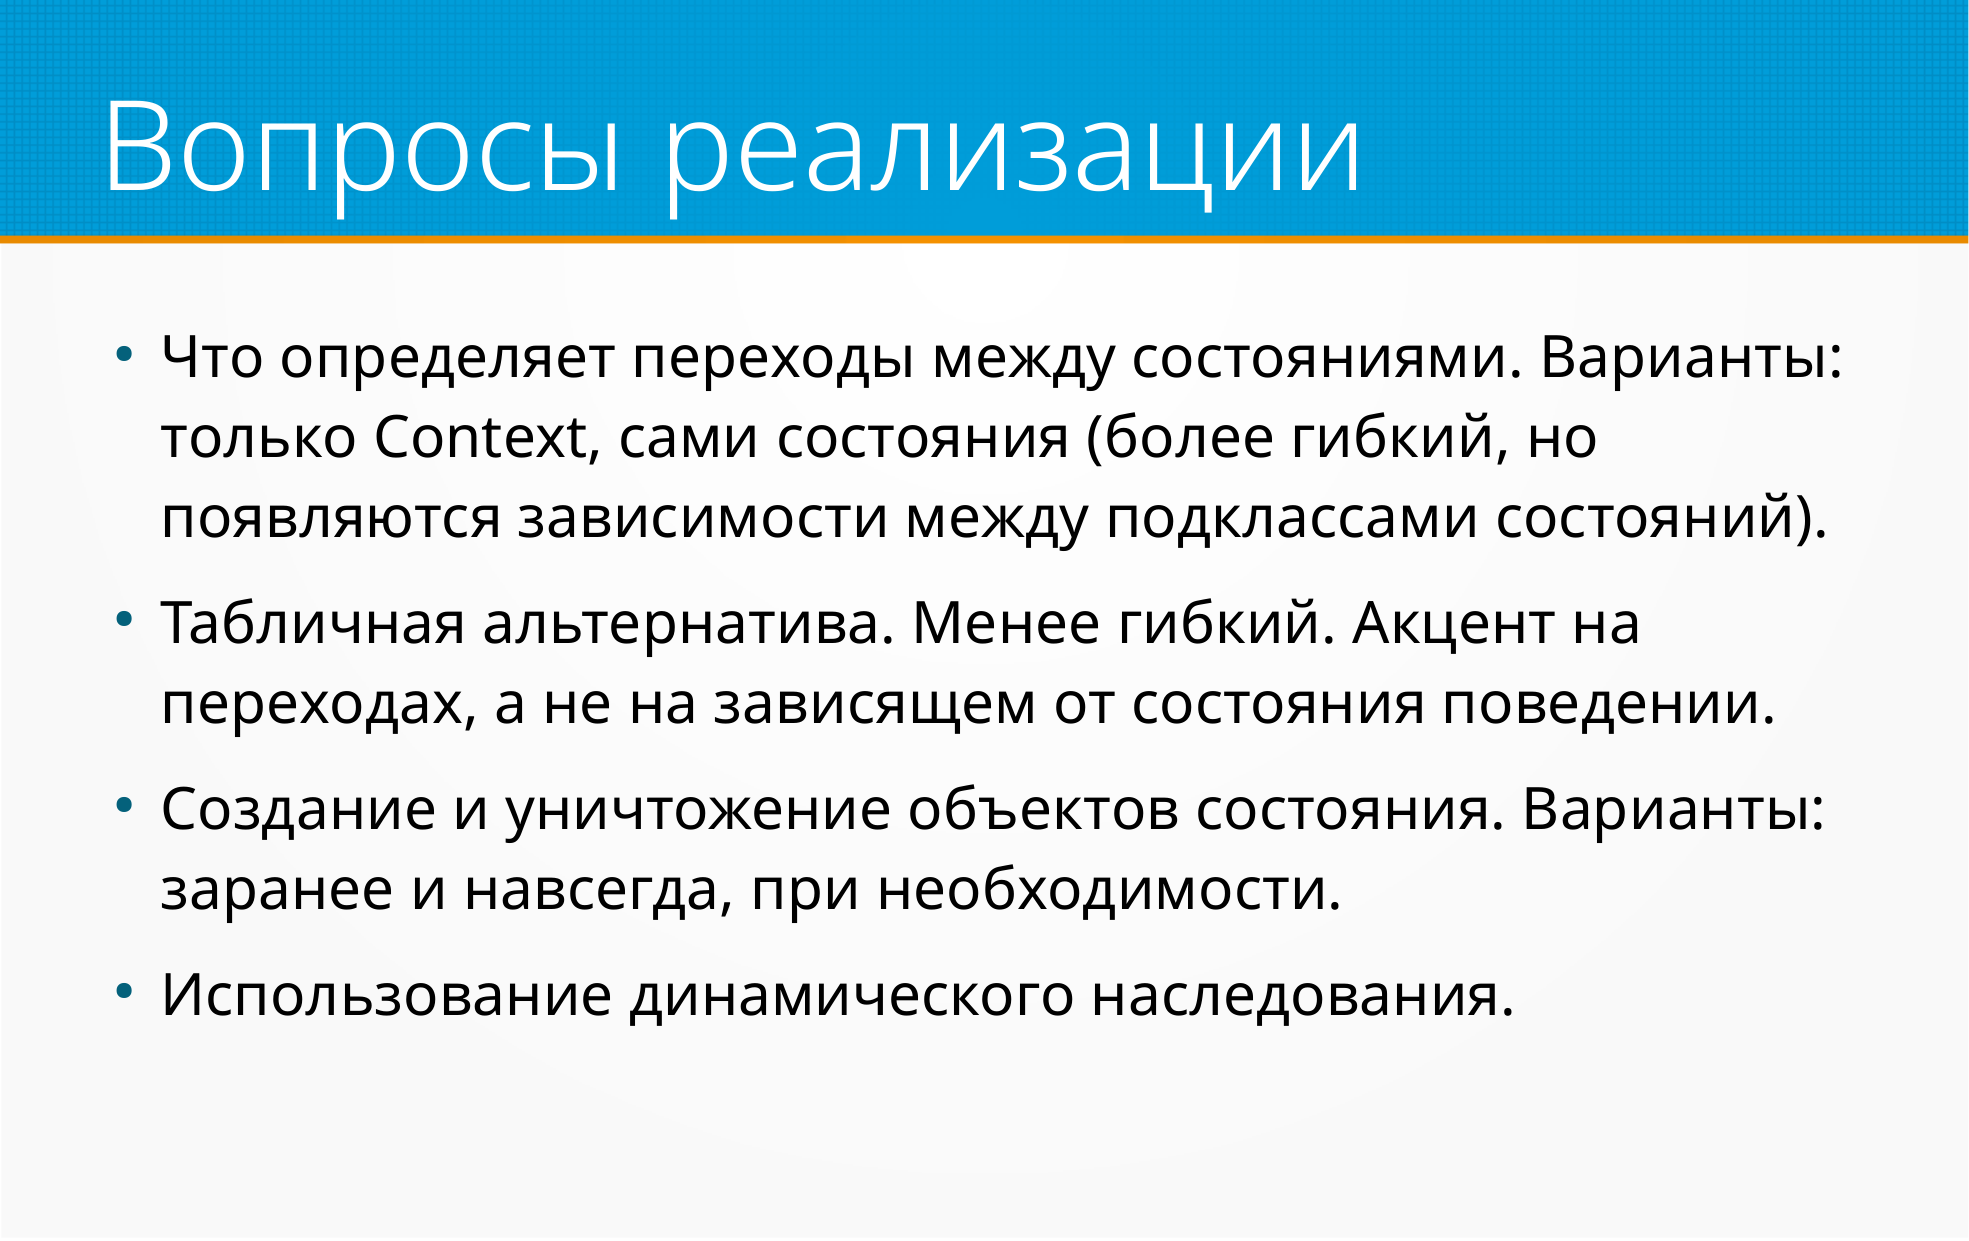

# Вопросы реализации
Что определяет переходы между состояниями. Варианты: только Context, сами состояния (более гибкий, но появляются зависимости между подклассами состояний).
Табличная альтернатива. Менее гибкий. Акцент на переходах, а не на зависящем от состояния поведении.
Создание и уничтожение объектов состояния. Варианты: заранее и навсегда, при необходимости.
Использование динамического наследования.